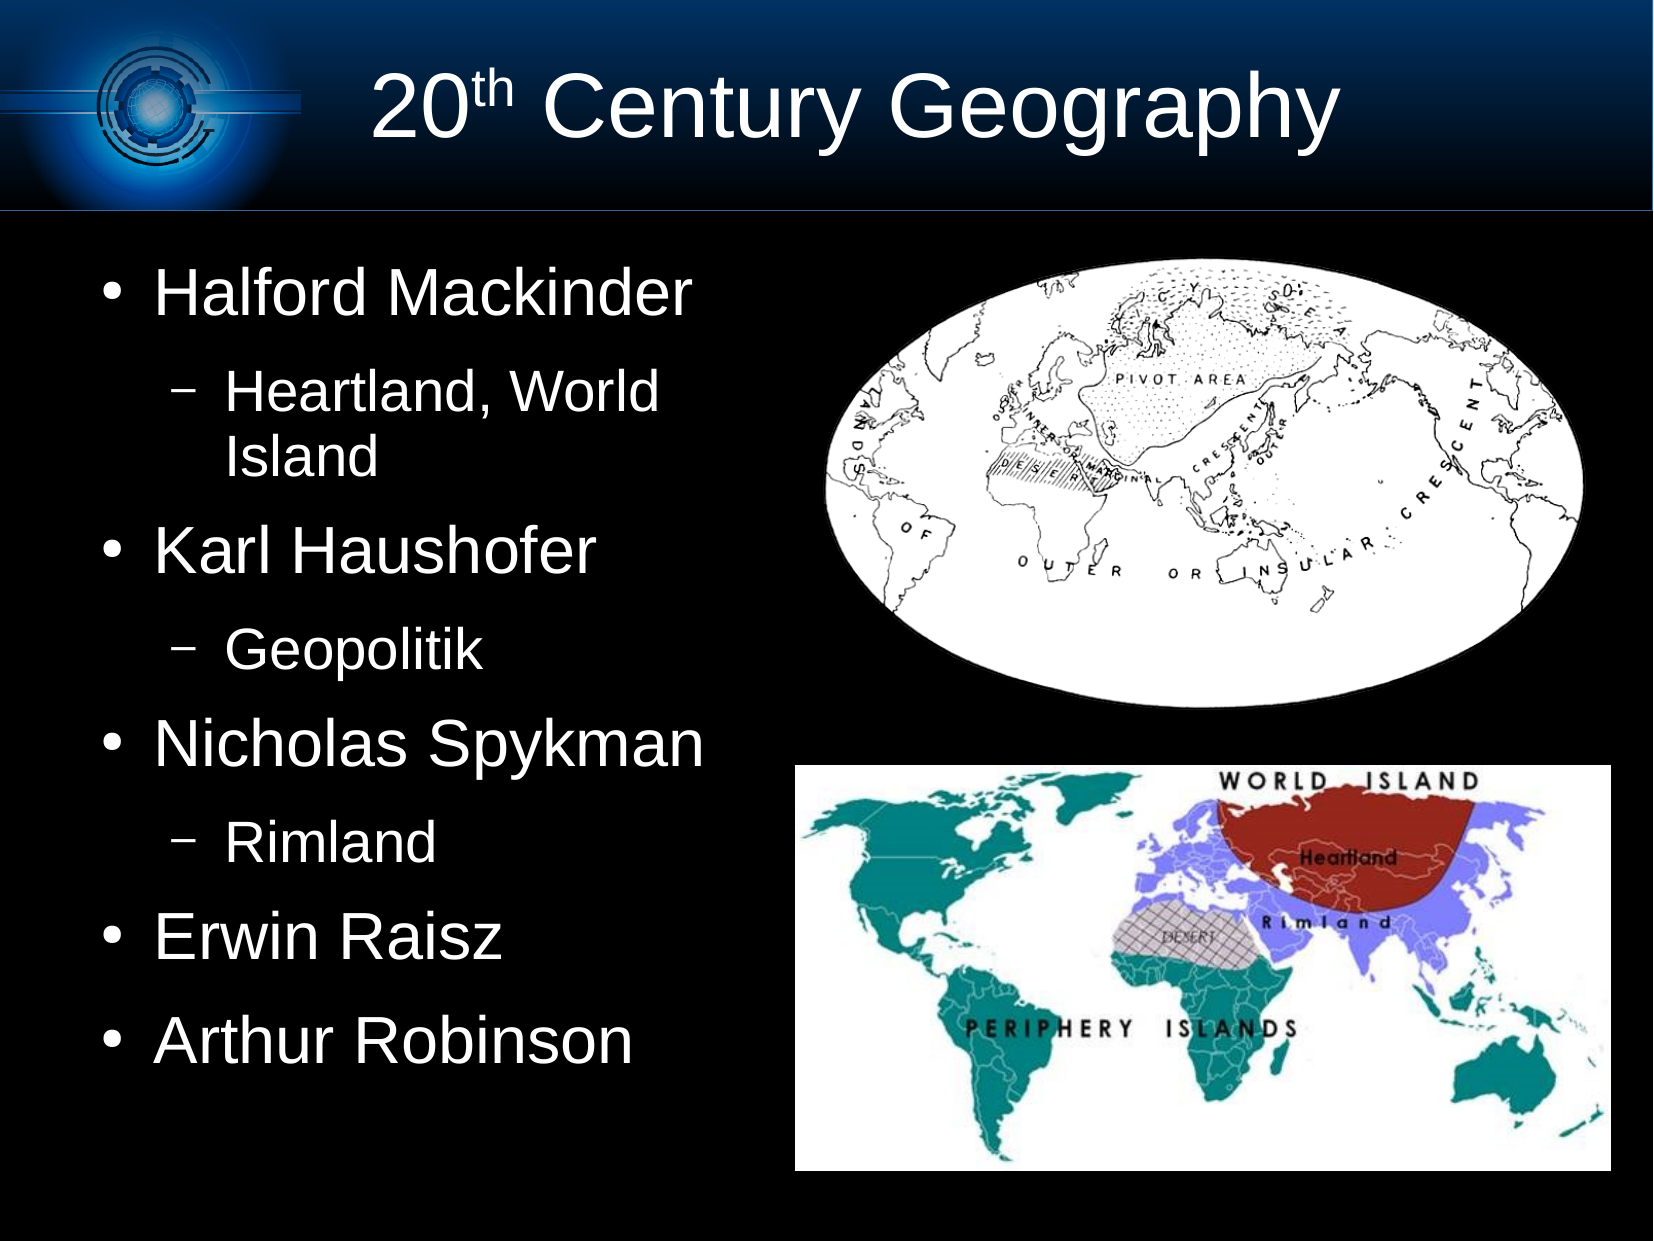

# 20th Century Geography
Halford Mackinder
Heartland, World Island
Karl Haushofer
Geopolitik
Nicholas Spykman
Rimland
Erwin Raisz
Arthur Robinson